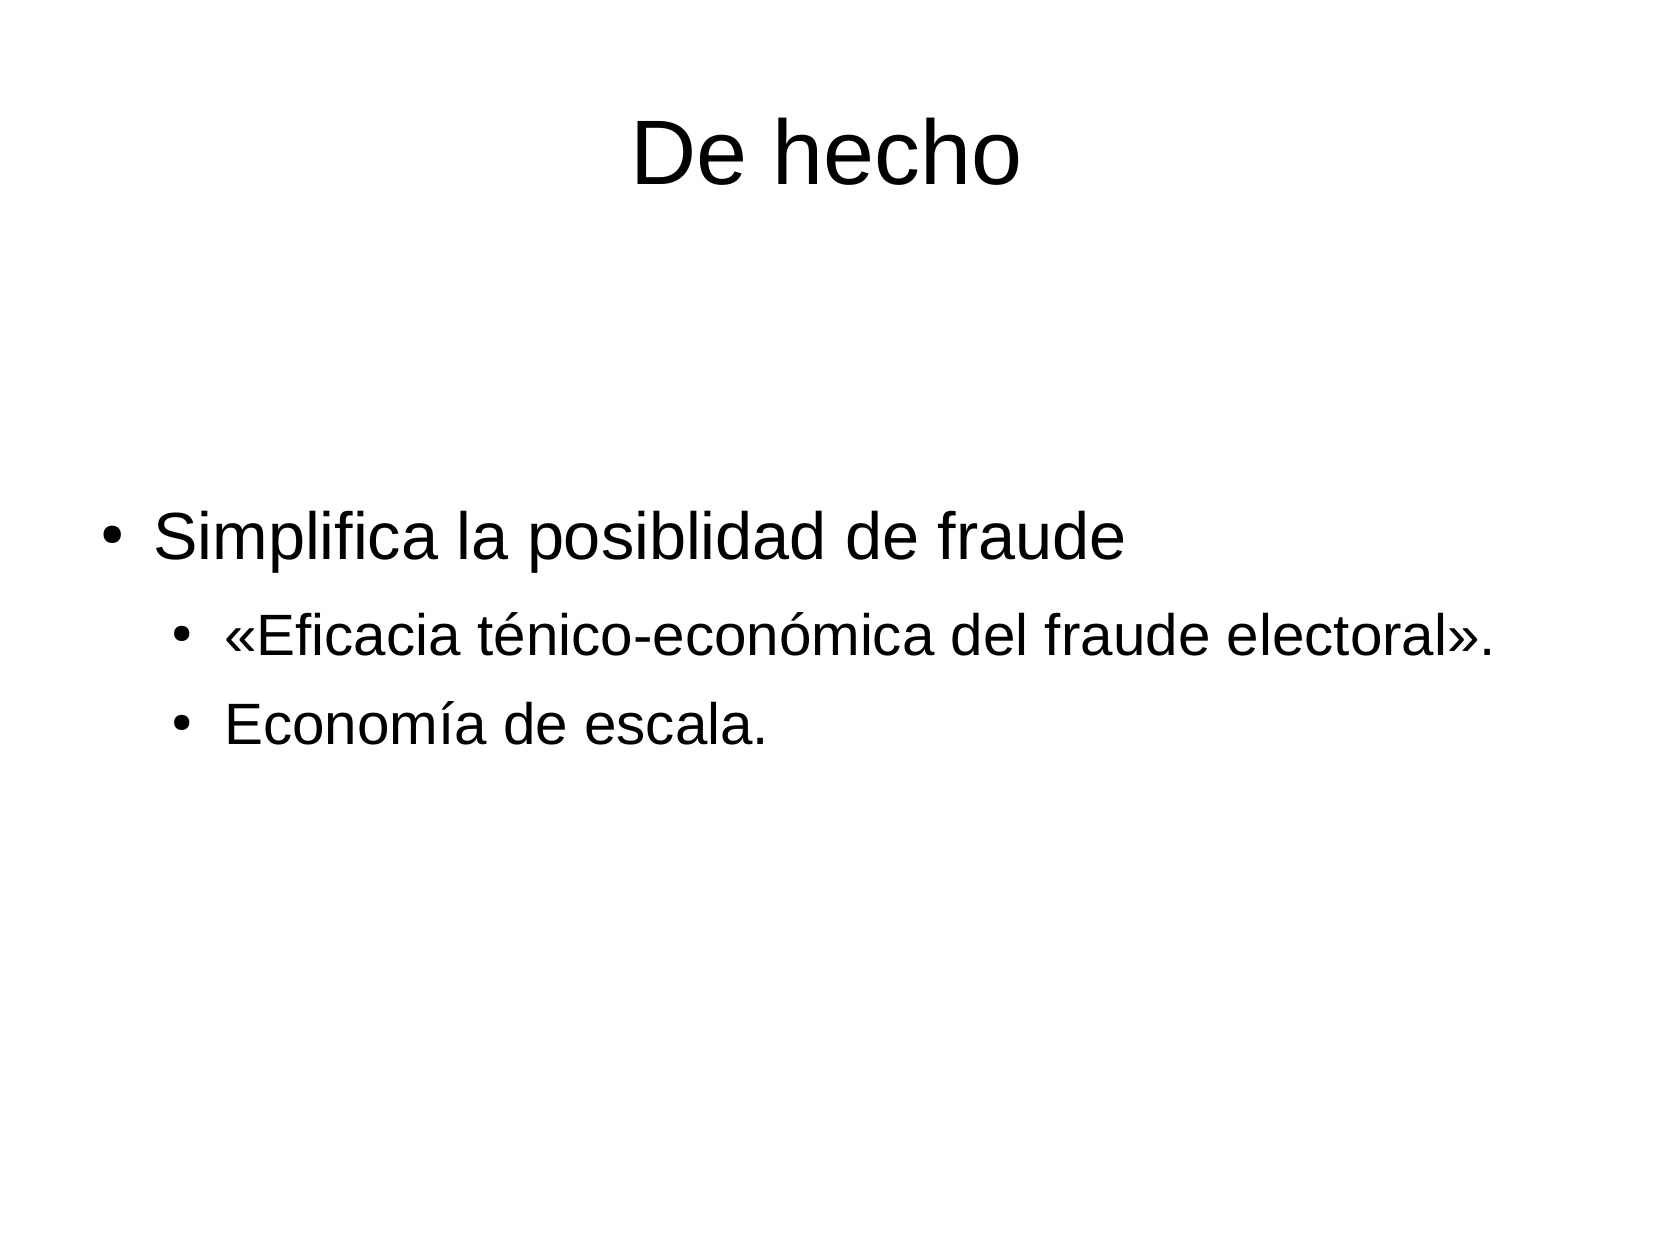

# De hecho
Simplifica la posiblidad de fraude
«Eficacia ténico-económica del fraude electoral».
Economía de escala.